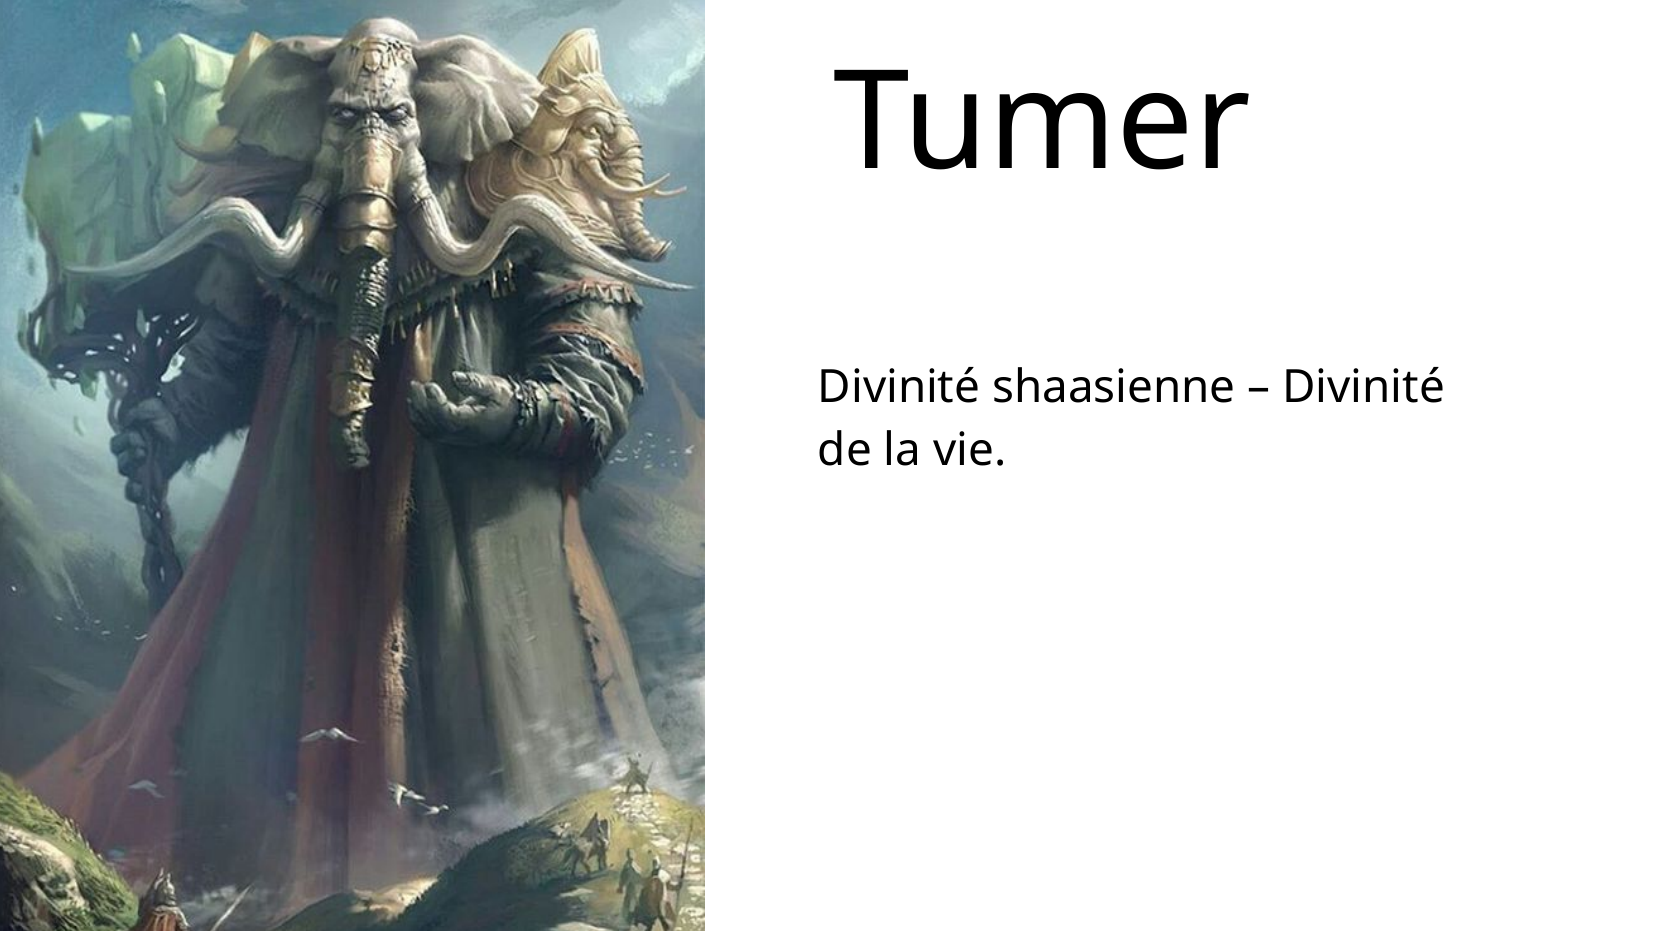

# Tumer
Divinité shaasienne – Divinité de la vie.